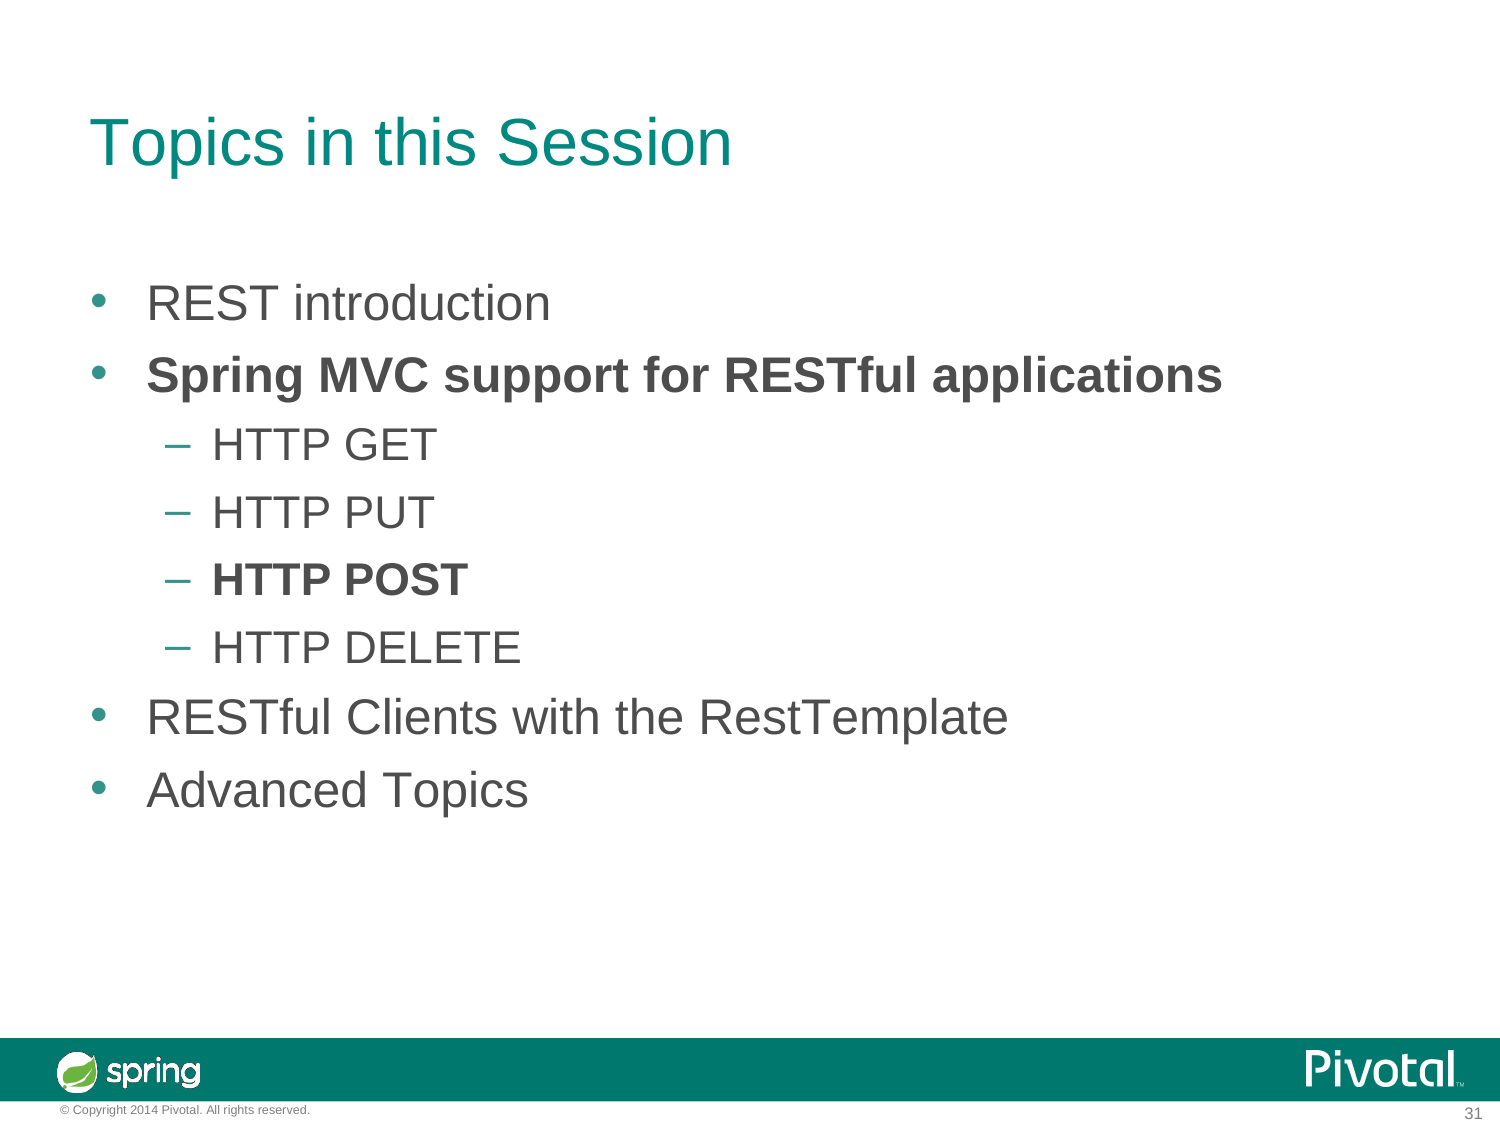

# Topics in this Session
REST introduction
Spring MVC support for RESTful applications
HTTP GET
HTTP PUT
HTTP POST
HTTP DELETE
RESTful Clients with the RestTemplate
Advanced Topics